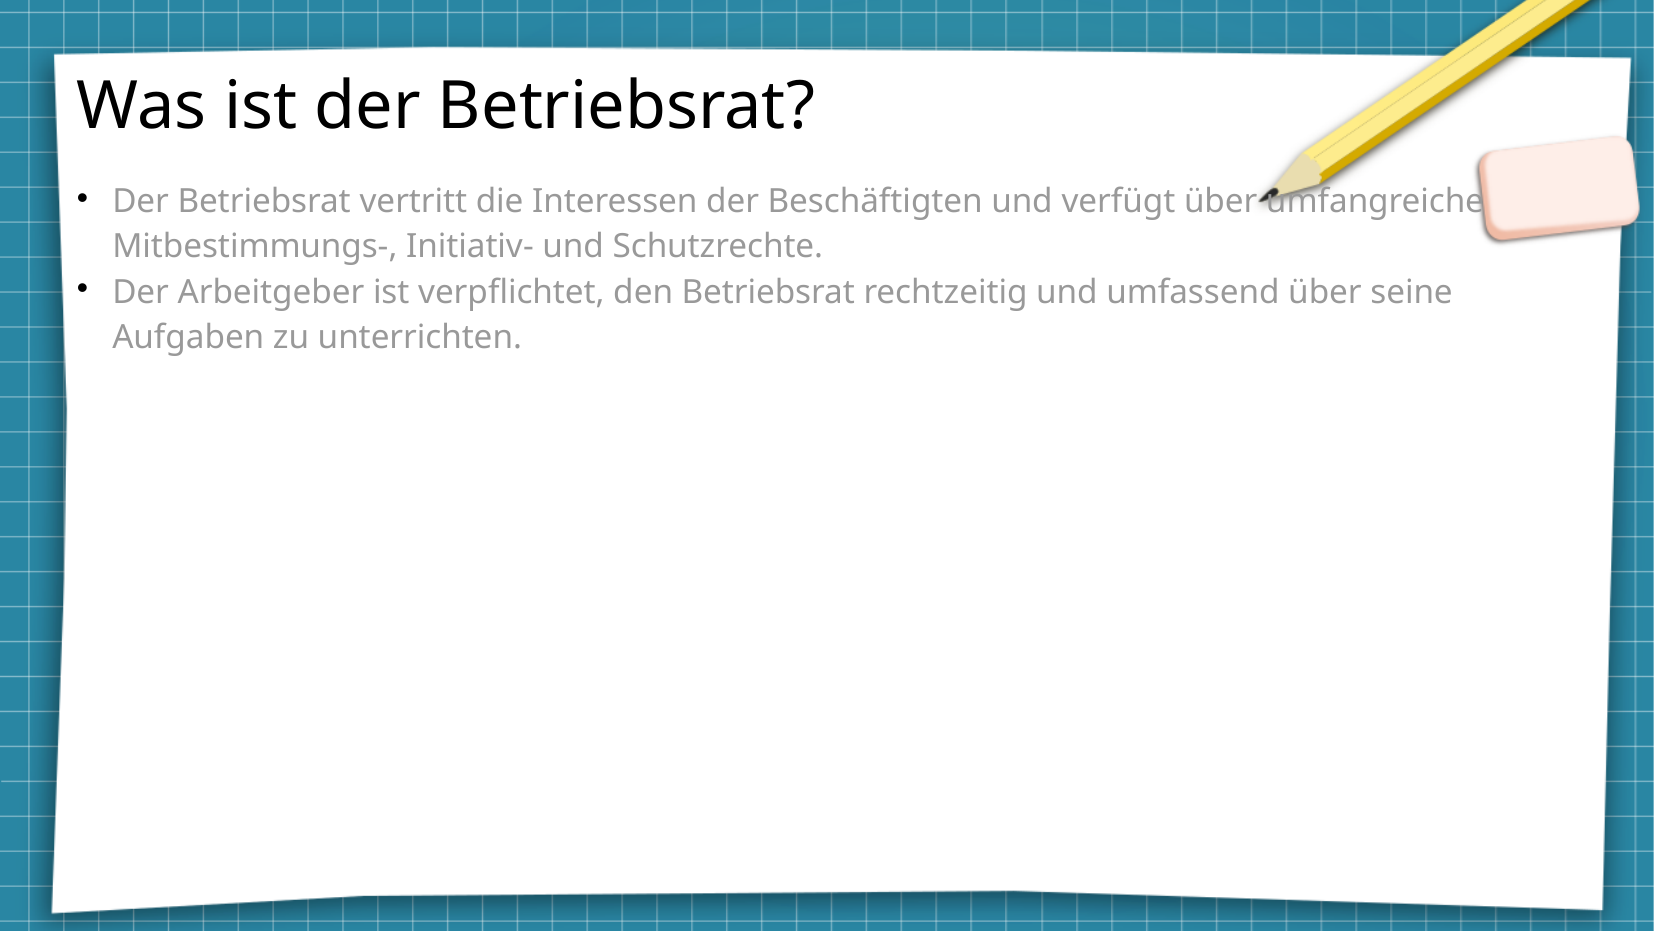

# Was ist der Betriebsrat?
Der Betriebsrat vertritt die Interessen der Beschäftigten und verfügt über umfangreiche Mitbestimmungs-, Initiativ- und Schutzrechte.
Der Arbeitgeber ist verpflichtet, den Betriebsrat rechtzeitig und umfassend über seine Aufgaben zu unterrichten.